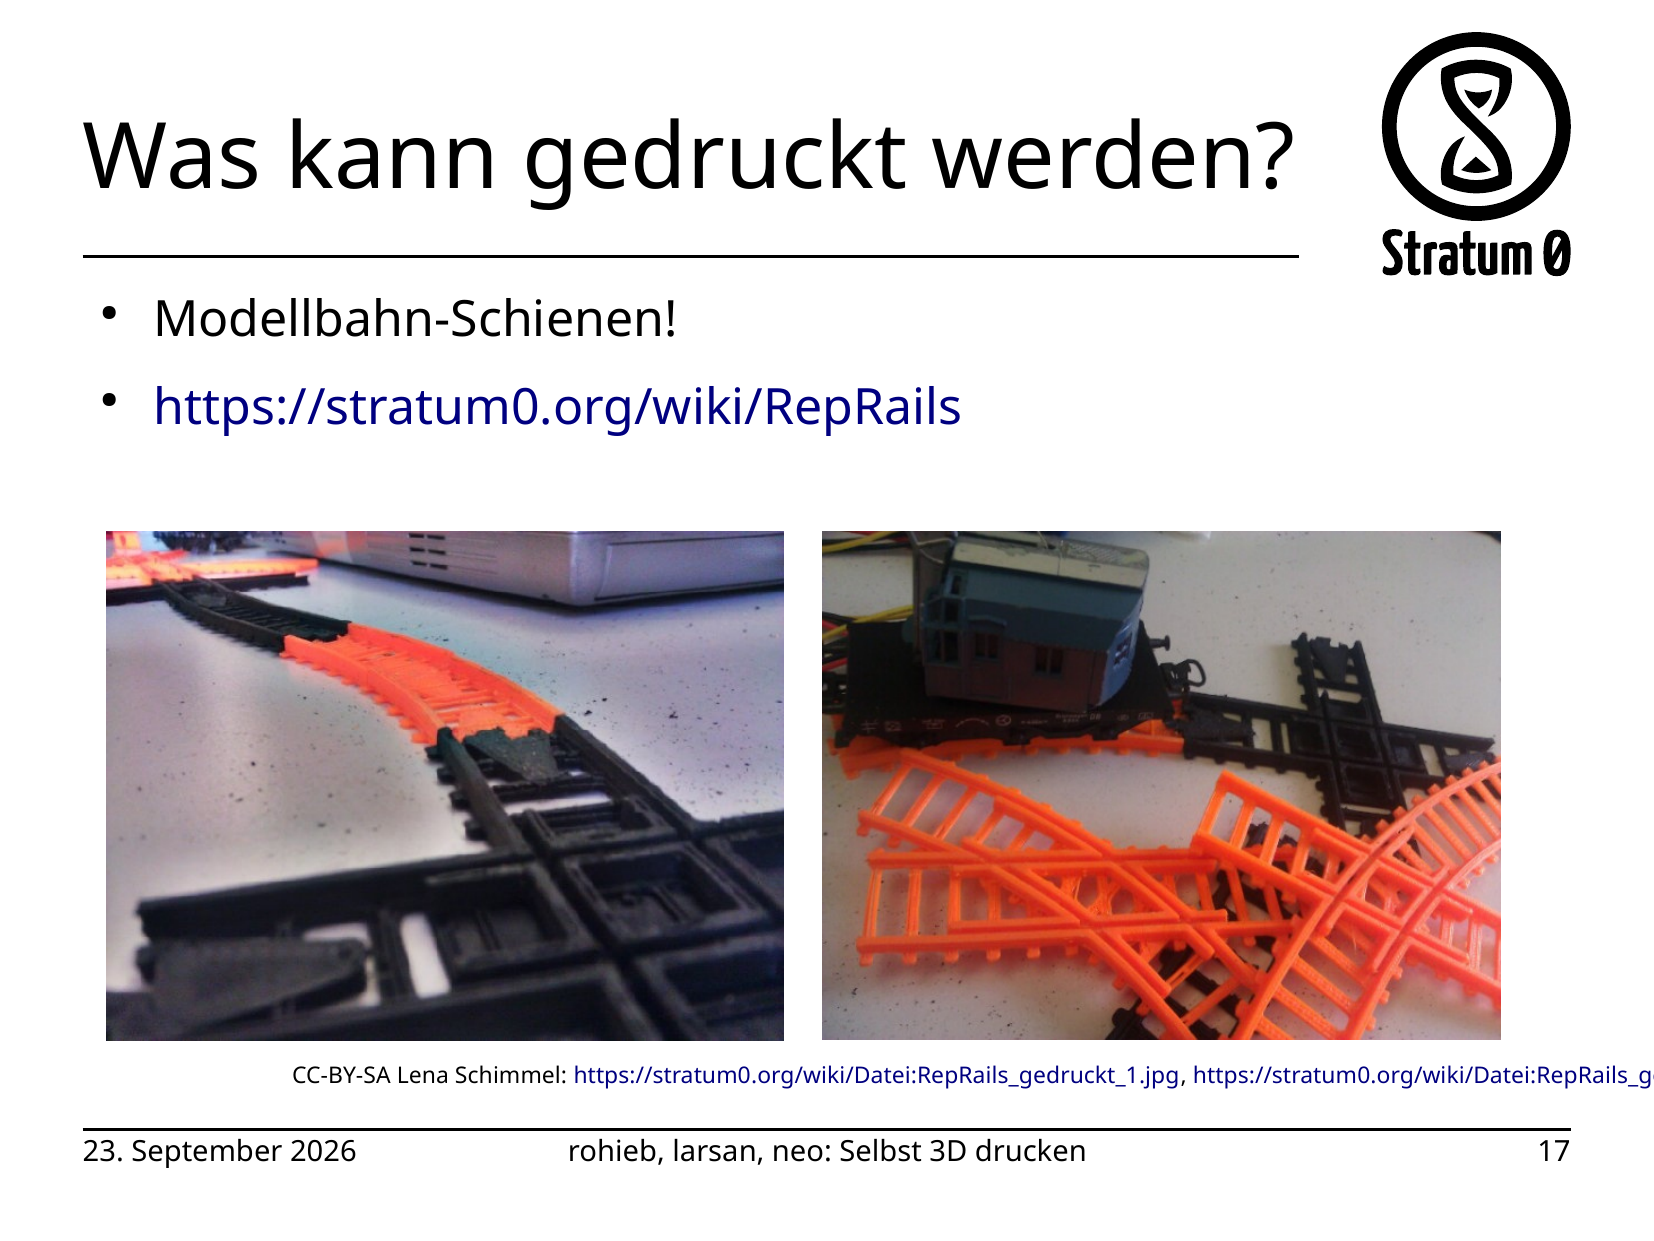

# Was kann gedruckt werden?
Modellbahn-Schienen!
https://stratum0.org/wiki/RepRails
CC-BY-SA Lena Schimmel: https://stratum0.org/wiki/Datei:RepRails_gedruckt_1.jpg, https://stratum0.org/wiki/Datei:RepRails_gedruckt_2.jpg
rohieb, larsan, neo: Selbst 3D drucken
17